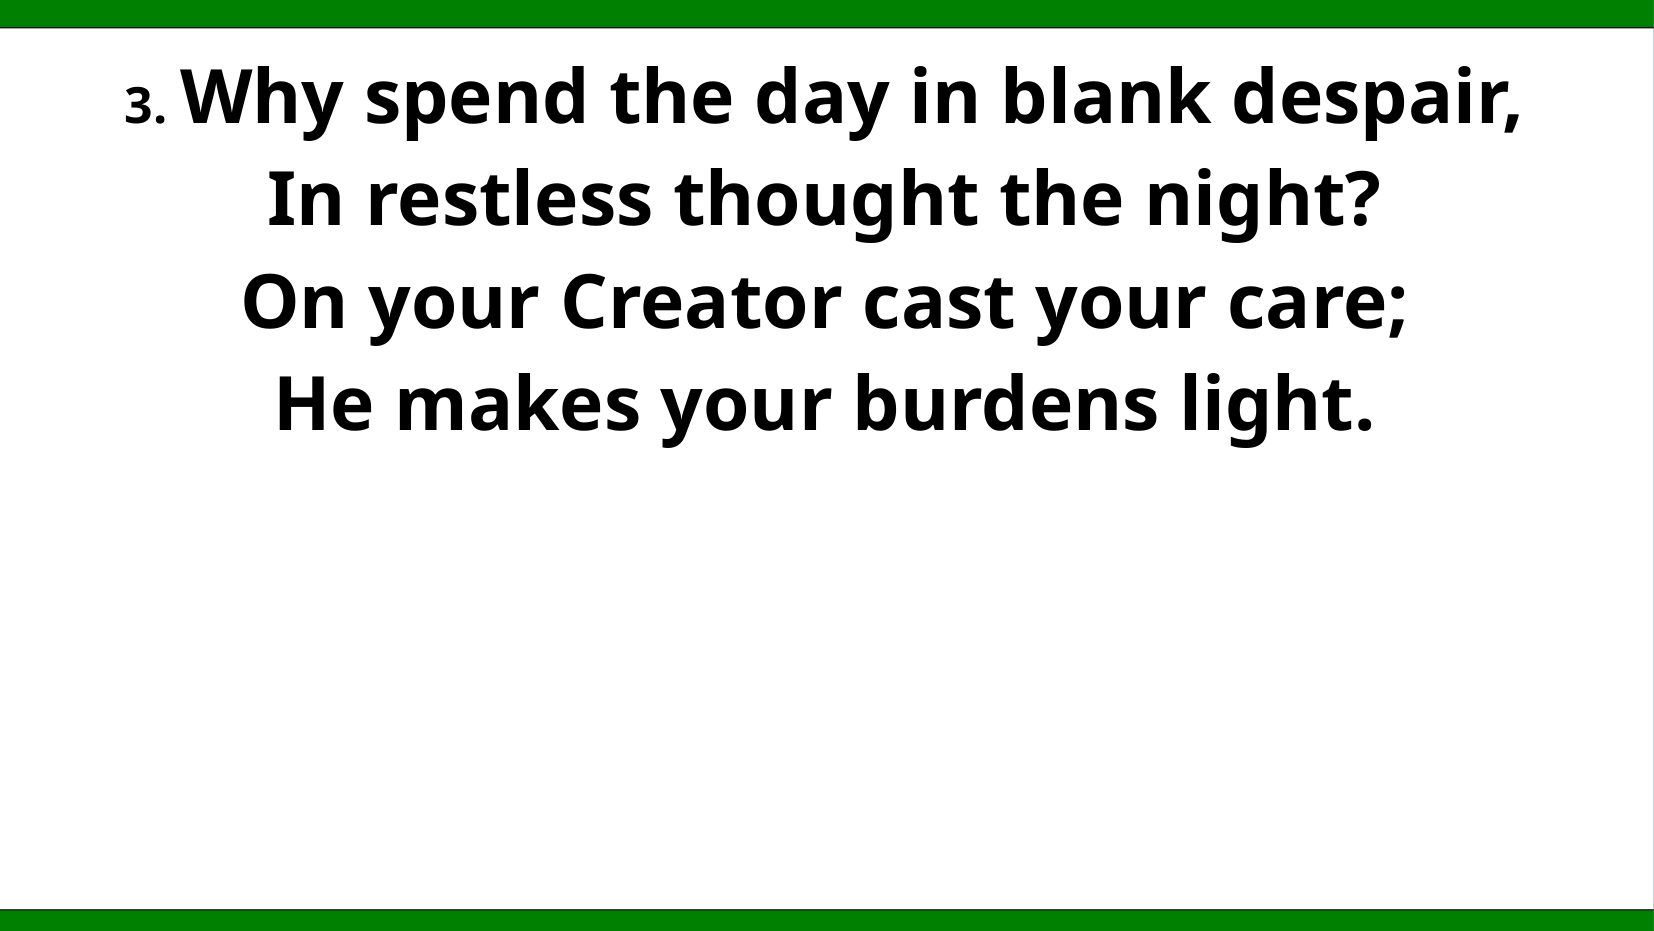

3. Why spend the day in blank despair,
In restless thought the night?
On your Creator cast your care;
He makes your burdens light.